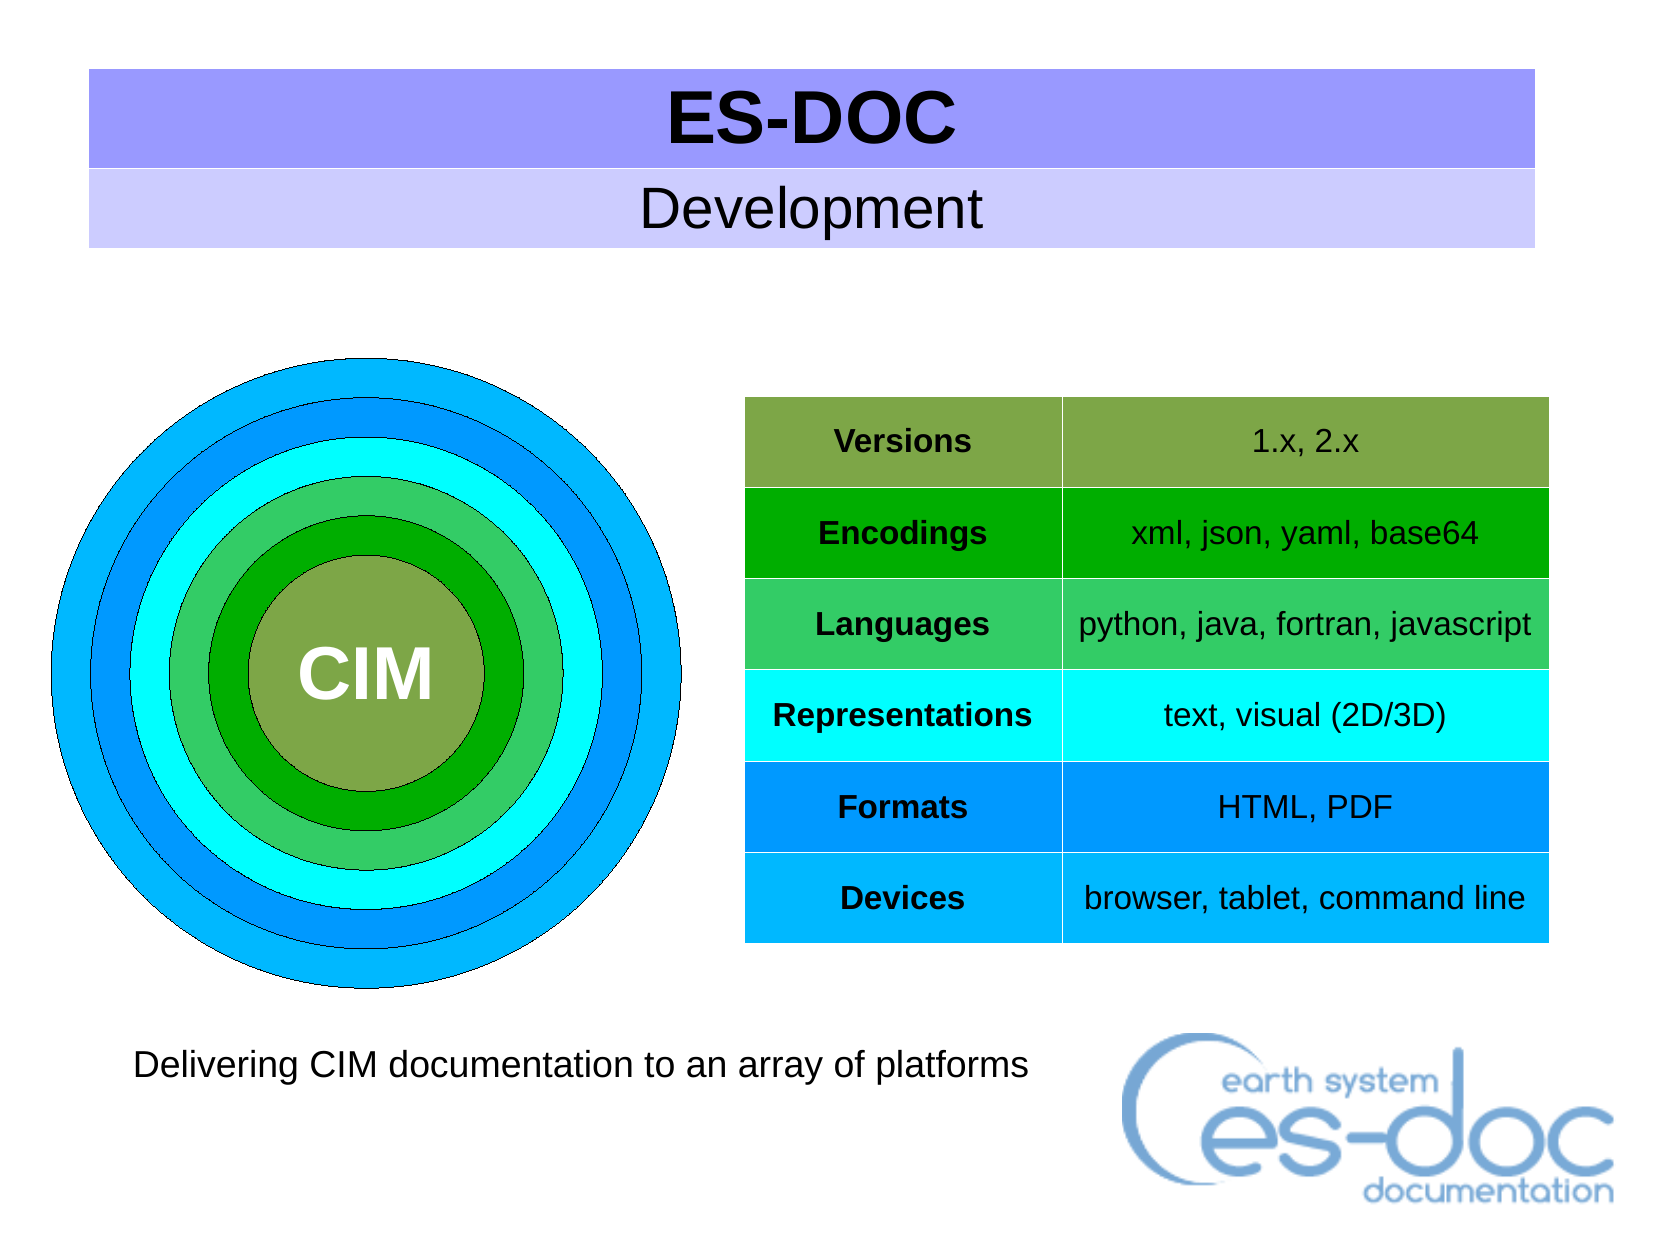

| ES-DOC |
| --- |
| Development |
CIM
| Versions | 1.x, 2.x |
| --- | --- |
| Encodings | xml, json, yaml, base64 |
| Languages | python, java, fortran, javascript |
| Representations | text, visual (2D/3D) |
| Formats | HTML, PDF |
| Devices | browser, tablet, command line |
Delivering CIM documentation to an array of platforms